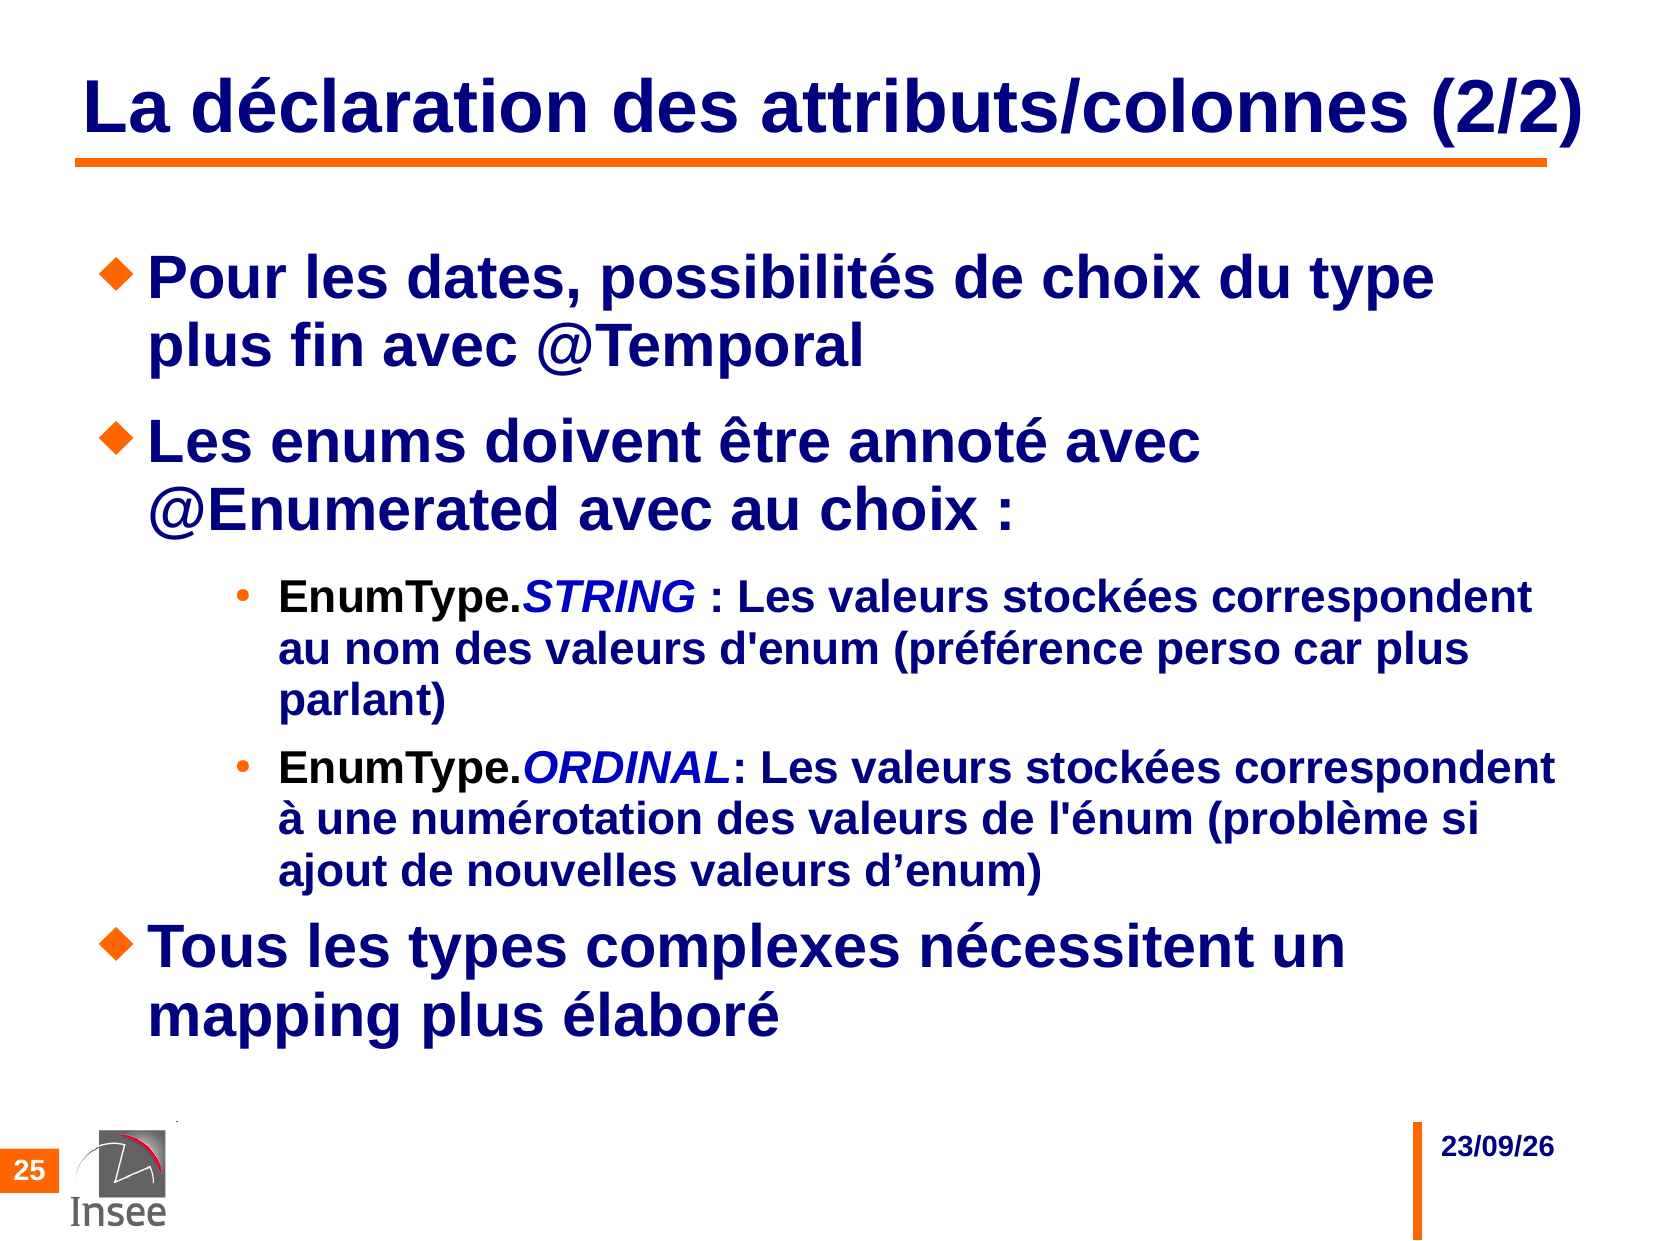

# La déclaration des attributs/colonnes (2/2)
Pour les dates, possibilités de choix du type plus fin avec @Temporal
Les enums doivent être annoté avec @Enumerated avec au choix :
EnumType.STRING : Les valeurs stockées correspondent au nom des valeurs d'enum (préférence perso car plus parlant)
EnumType.ORDINAL: Les valeurs stockées correspondent à une numérotation des valeurs de l'énum (problème si ajout de nouvelles valeurs d’enum)
Tous les types complexes nécessitent un mapping plus élaboré
25